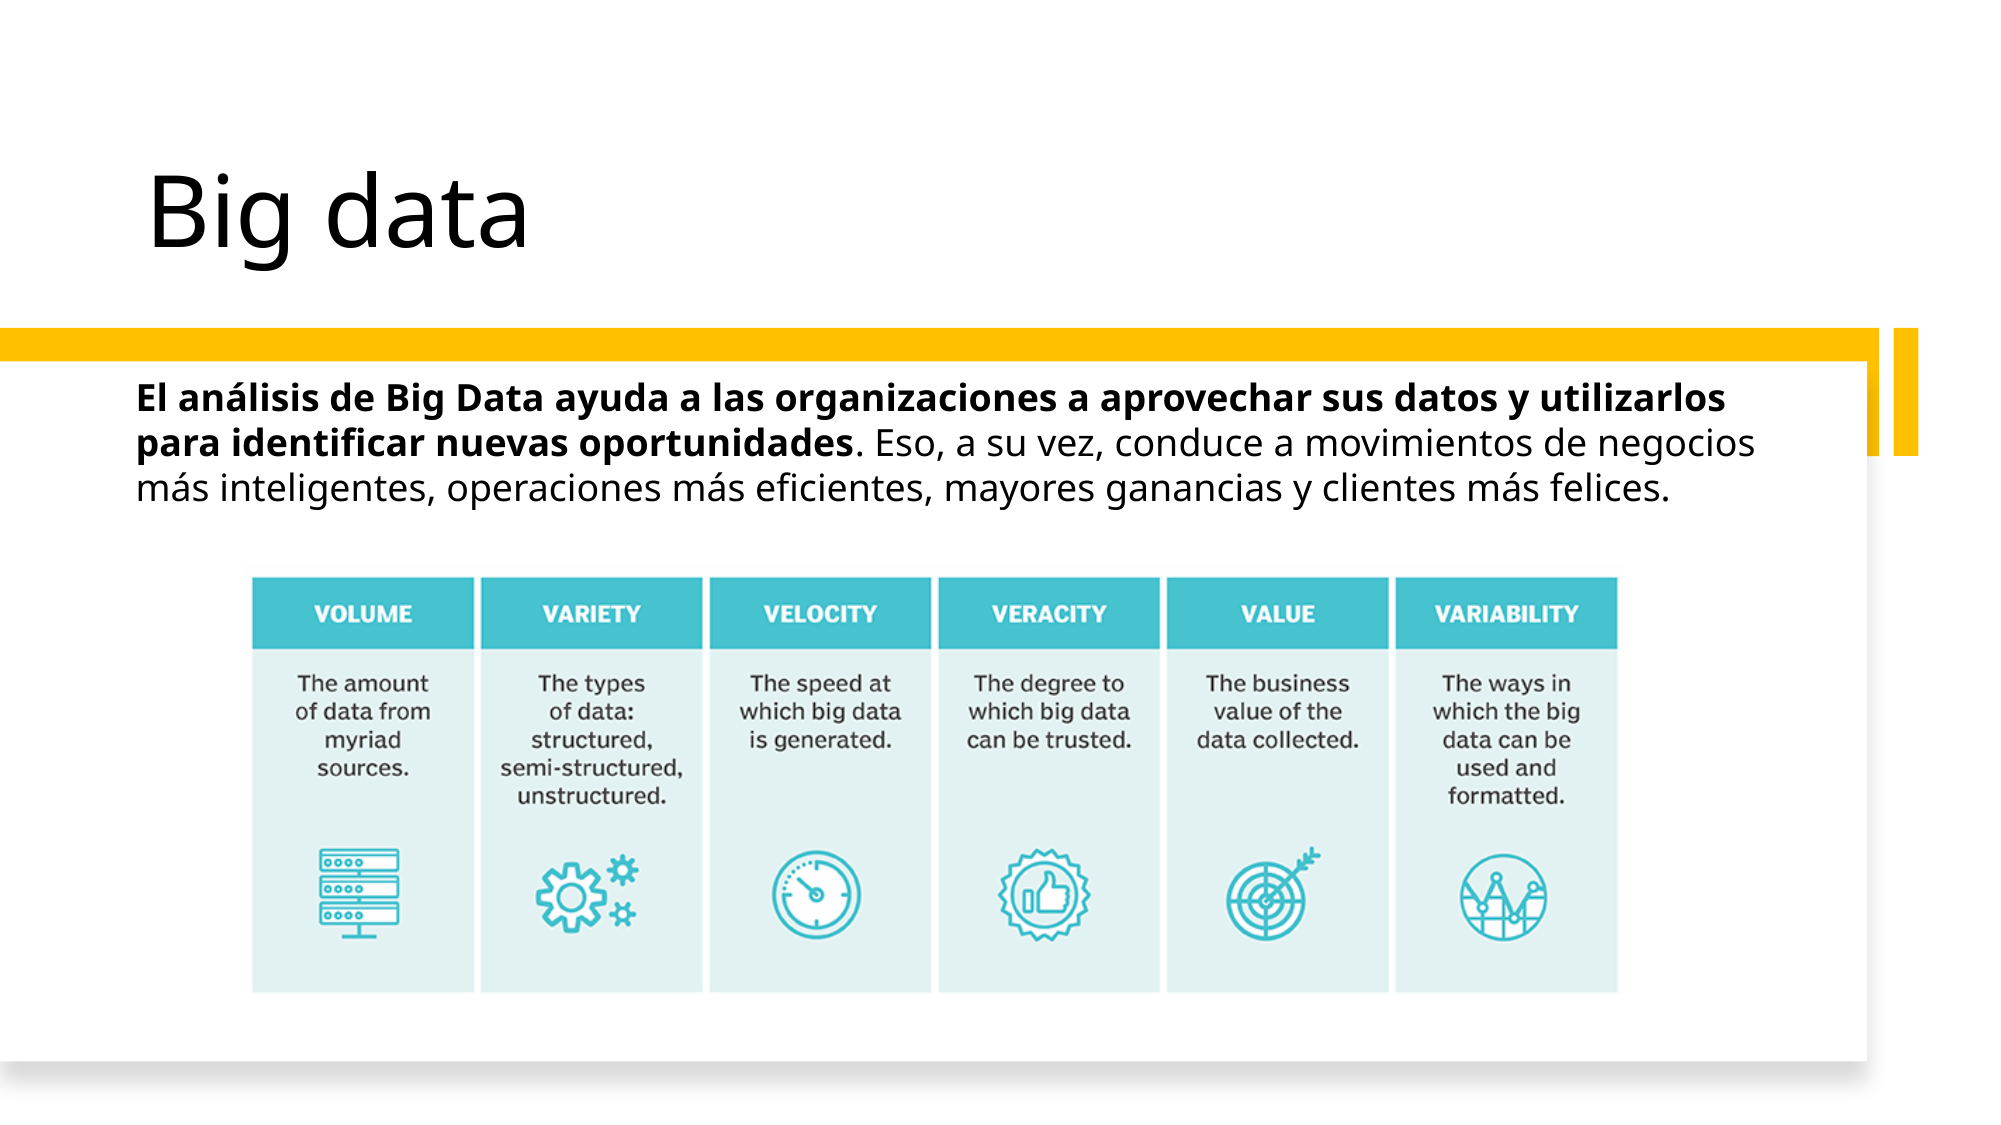

# Big data
El análisis de Big Data ayuda a las organizaciones a aprovechar sus datos y utilizarlos para identificar nuevas oportunidades. Eso, a su vez, conduce a movimientos de negocios más inteligentes, operaciones más eficientes, mayores ganancias y clientes más felices.